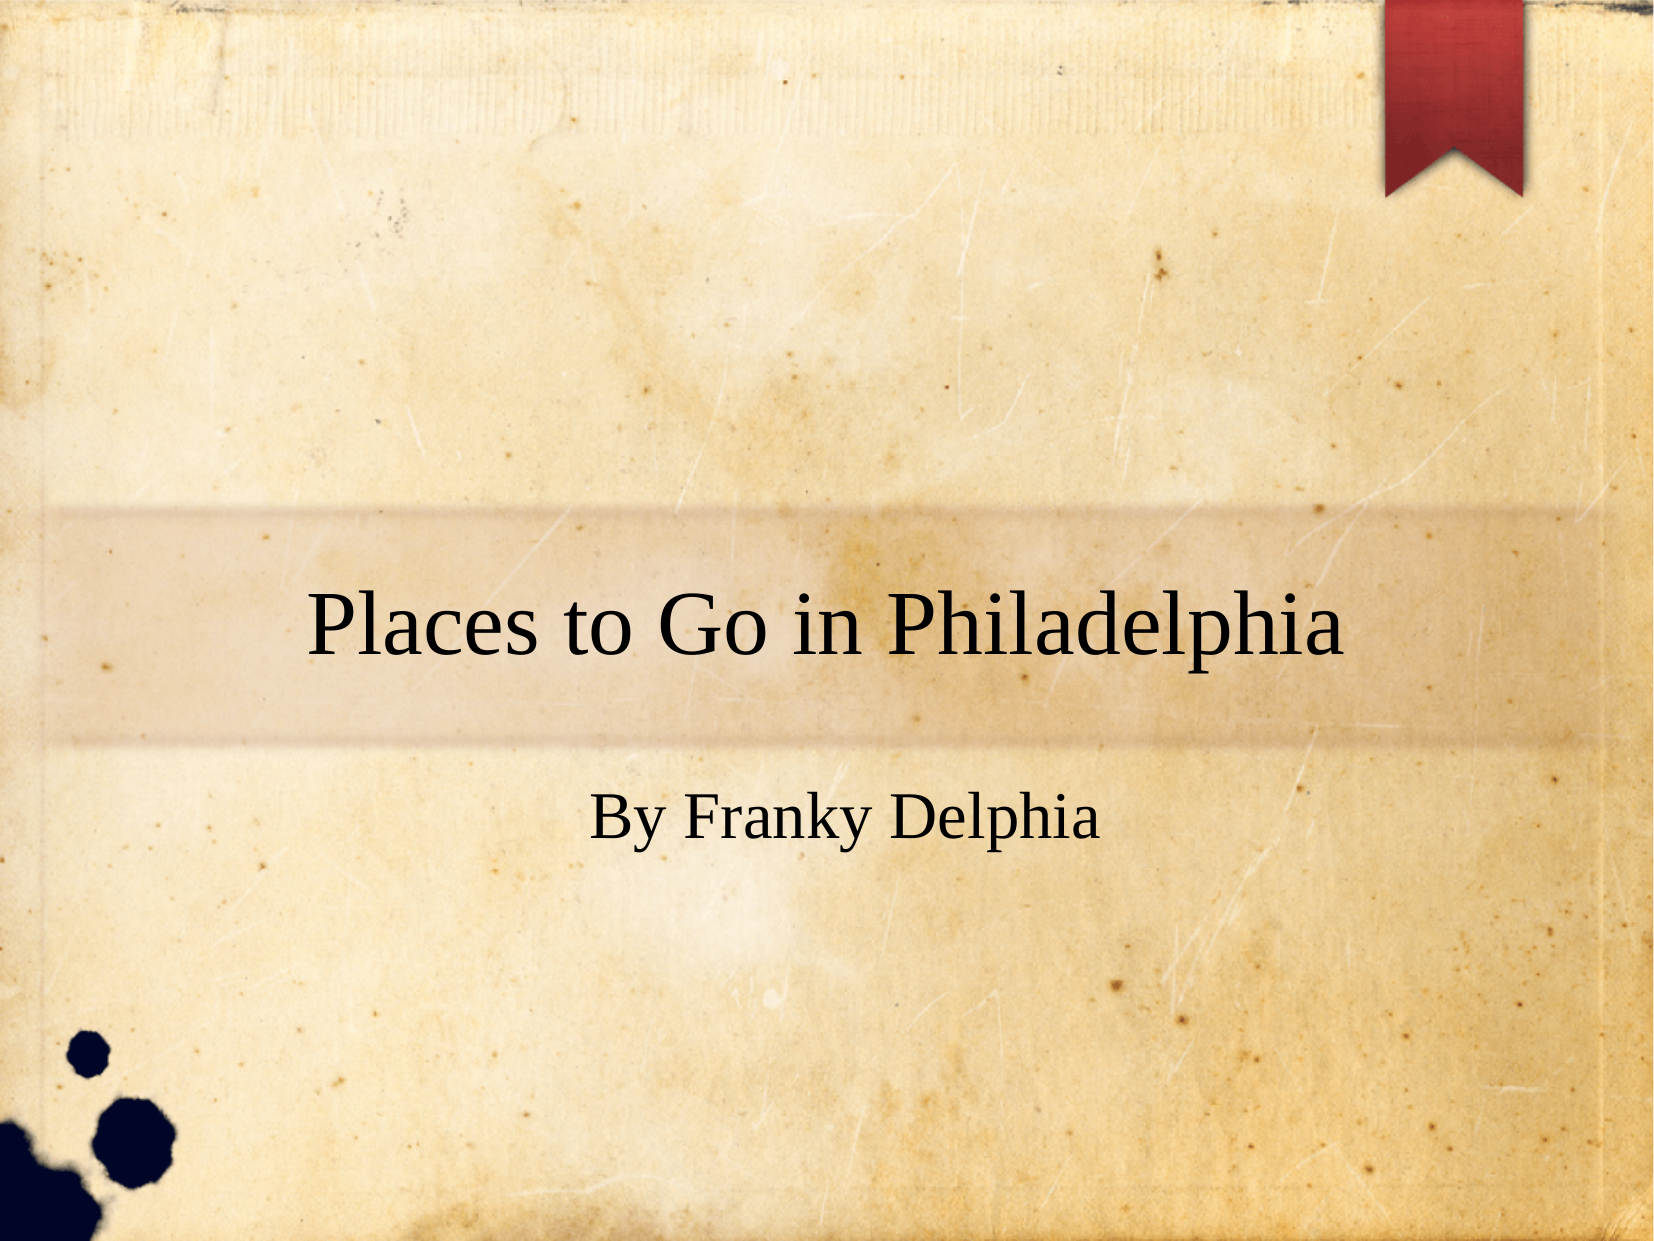

# Places to Go in Philadelphia
By Franky Delphia